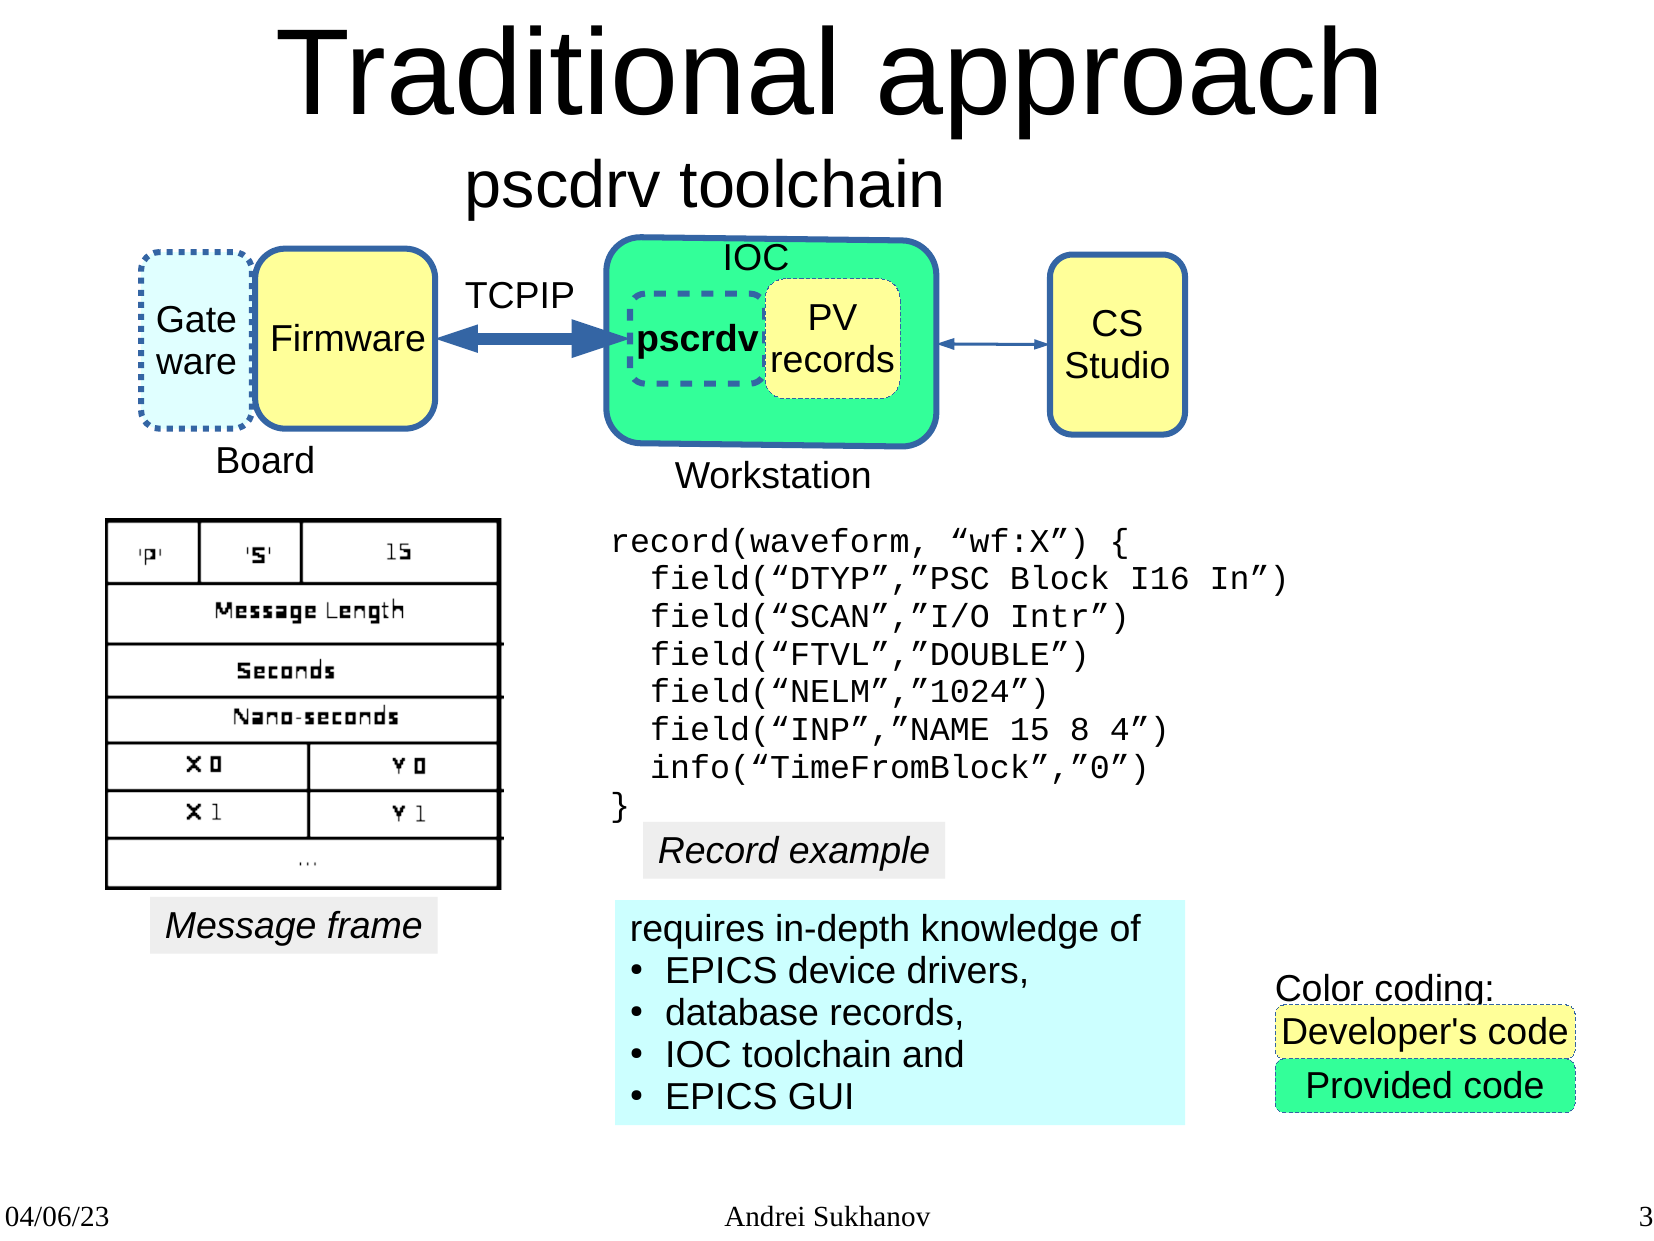

# Traditional approach
pscdrv toolchain
IOC
Gate
ware
CS
Studio
TCPIP
PV
records
pscrdv
Firmware
Board
Workstation
record(waveform, “wf:X”) {
 field(“DTYP”,”PSC Block I16 In”)
 field(“SCAN”,”I/O Intr”)
 field(“FTVL”,”DOUBLE”)
 field(“NELM”,”1024”)
 field(“INP”,”NAME 15 8 4”)
 info(“TimeFromBlock”,”0”)
}
Record example
Message frame
requires in-depth knowledge of
EPICS device drivers,
database records,
IOC toolchain and
EPICS GUI
Color coding:
Developer's code
Provided code
04/06/23
Andrei Sukhanov
3